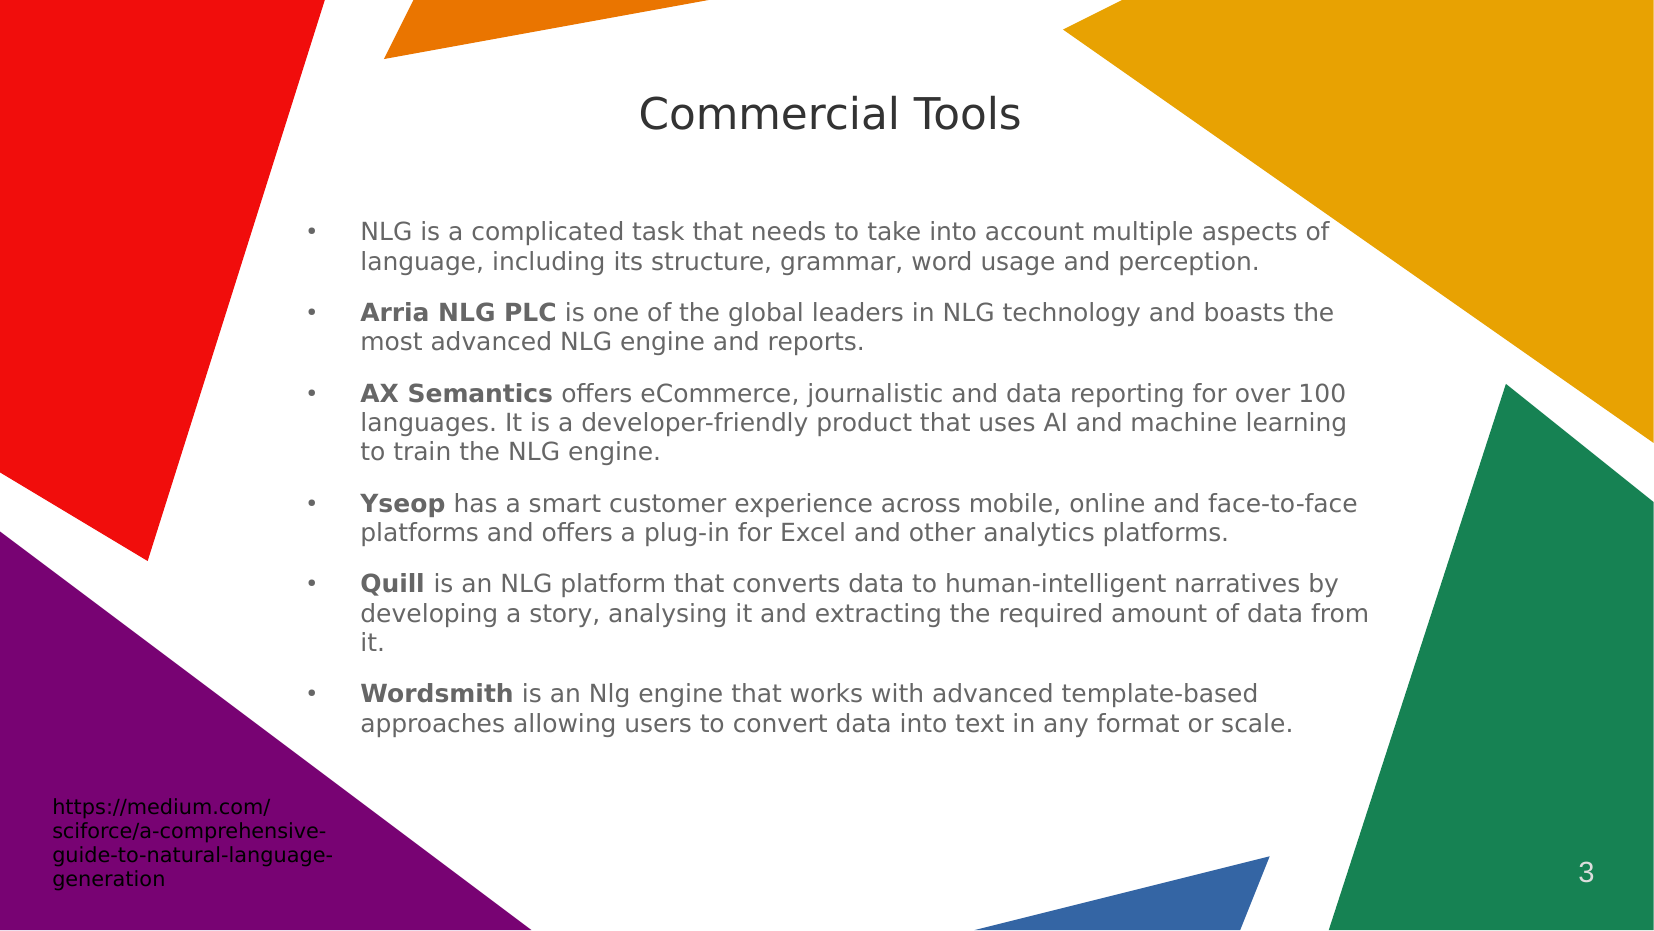

# Commercial Tools
NLG is a complicated task that needs to take into account multiple aspects of language, including its structure, grammar, word usage and perception.
Arria NLG PLC is one of the global leaders in NLG technology and boasts the most advanced NLG engine and reports.
AX Semantics offers eCommerce, journalistic and data reporting for over 100 languages. It is a developer-friendly product that uses AI and machine learning to train the NLG engine.
Yseop has a smart customer experience across mobile, online and face-to-face platforms and offers a plug-in for Excel and other analytics platforms.
Quill is an NLG platform that converts data to human-intelligent narratives by developing a story, analysing it and extracting the required amount of data from it.
Wordsmith is an Nlg engine that works with advanced template-based approaches allowing users to convert data into text in any format or scale.
https://medium.com/sciforce/a-comprehensive-guide-to-natural-language-generation
3